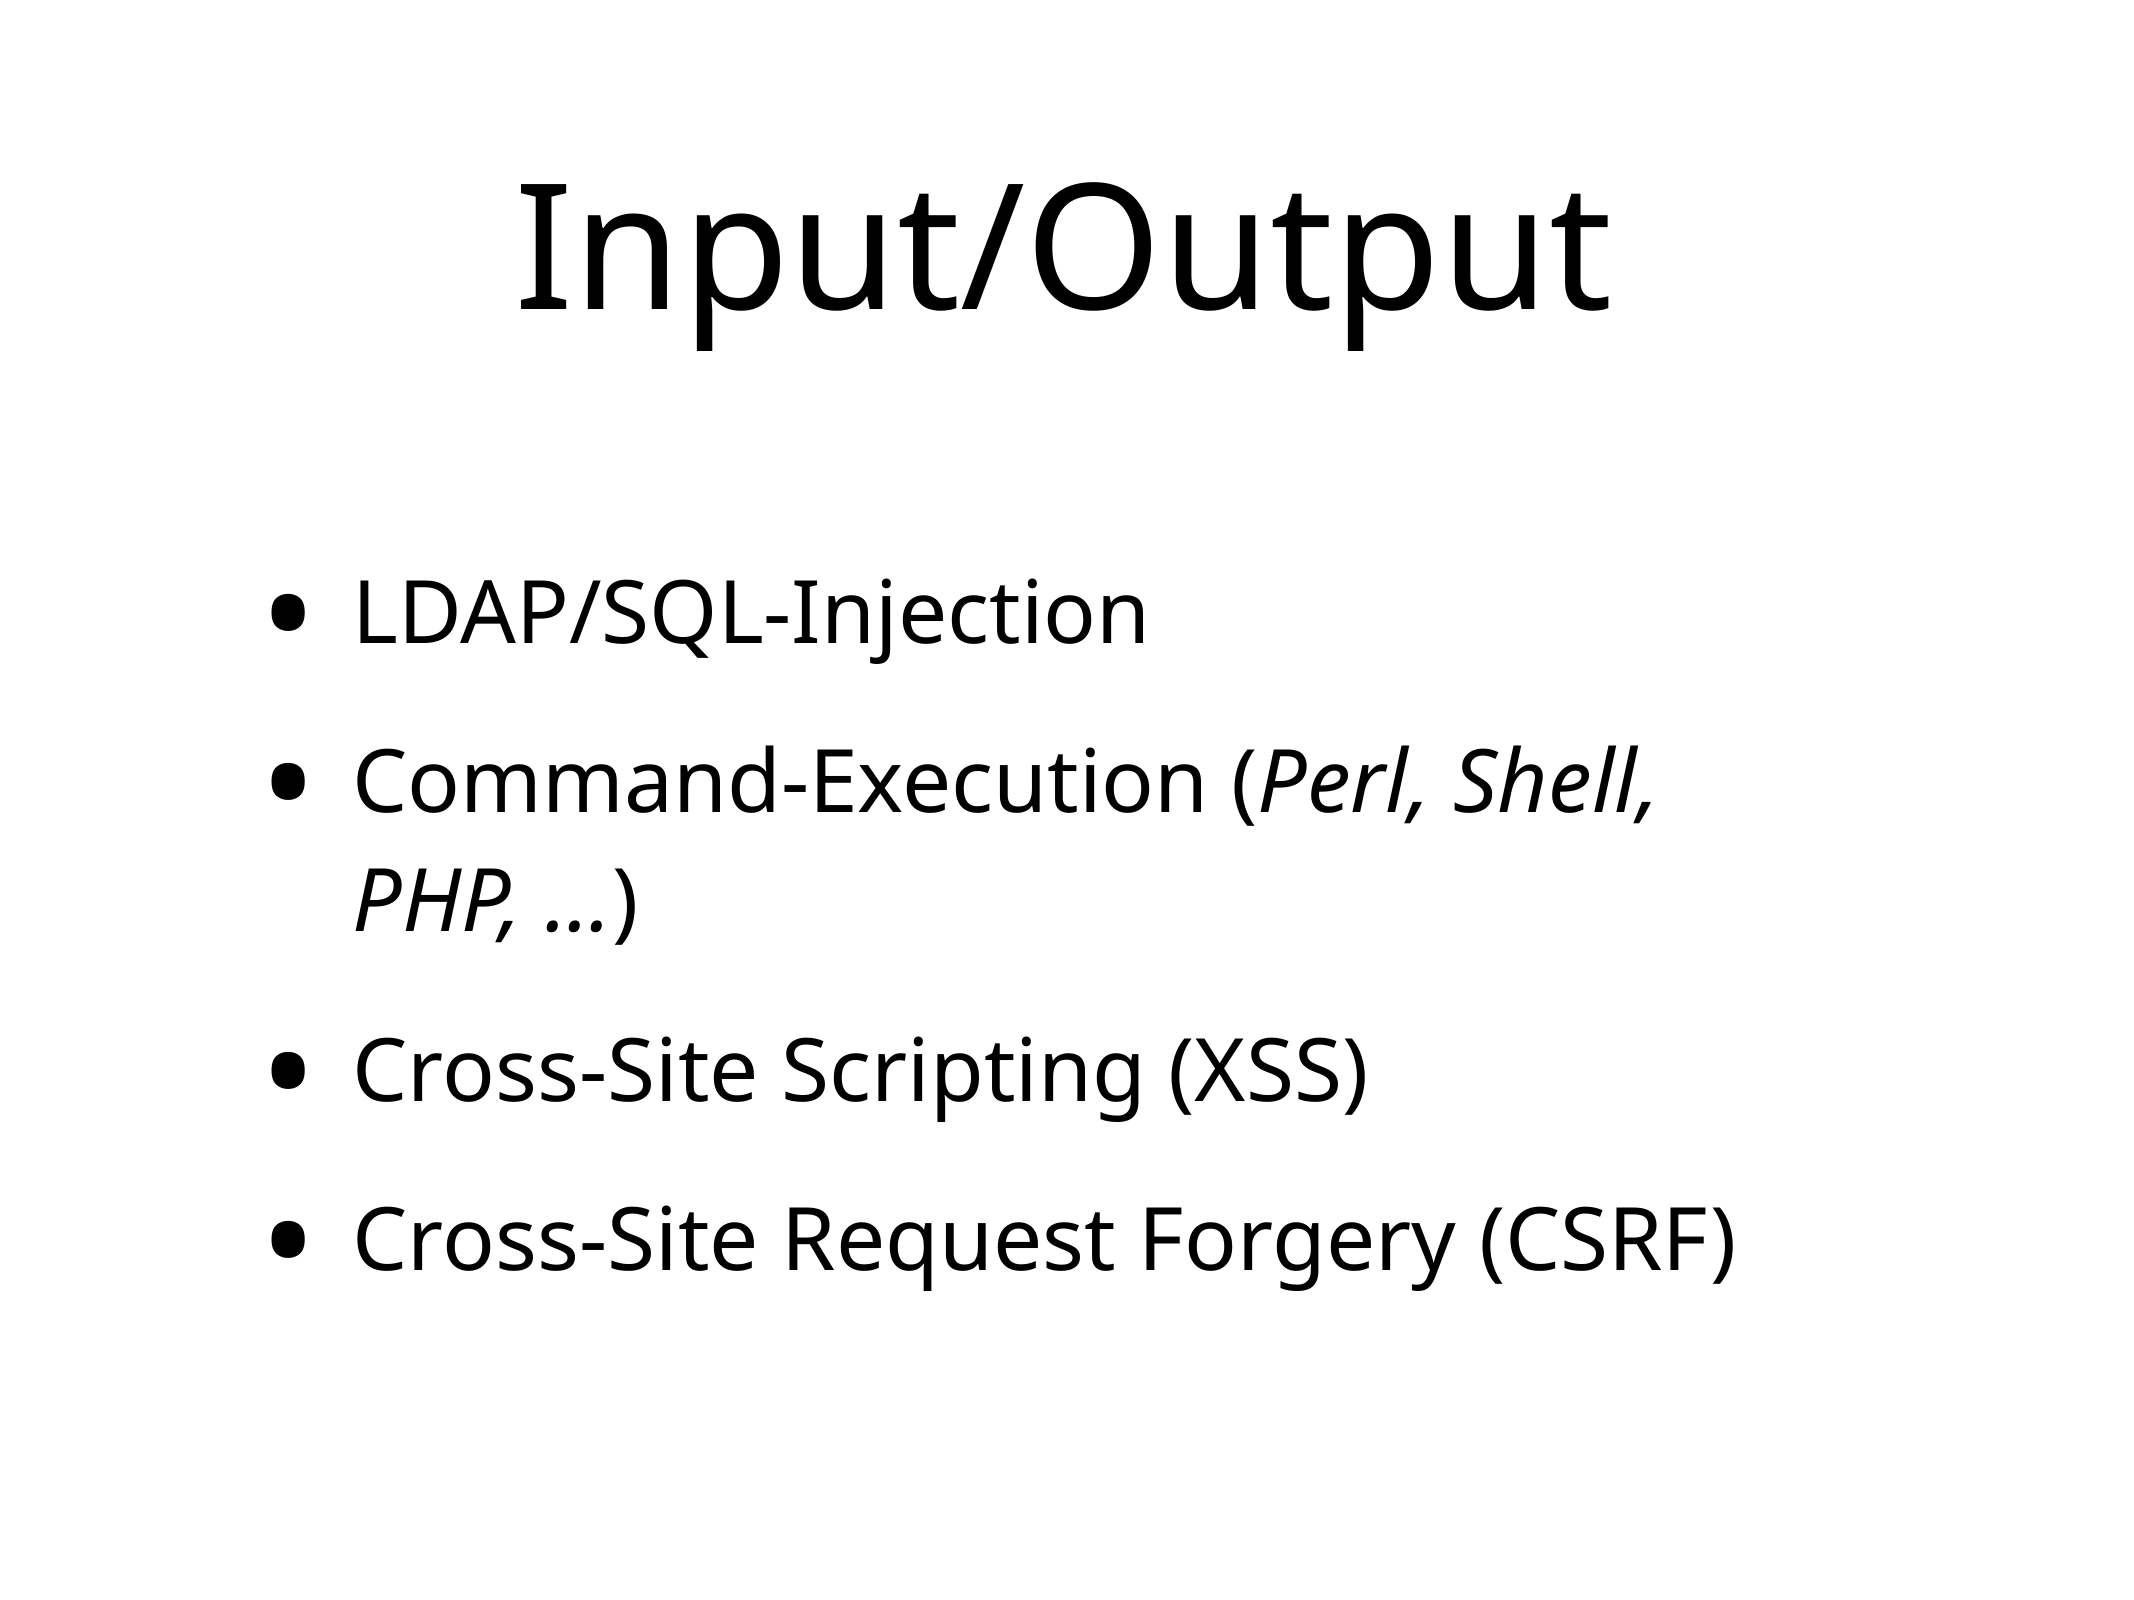

# Input/Output
LDAP/SQL-Injection
Command-Execution (Perl, Shell, PHP, ...)
Cross-Site Scripting (XSS)
Cross-Site Request Forgery (CSRF)